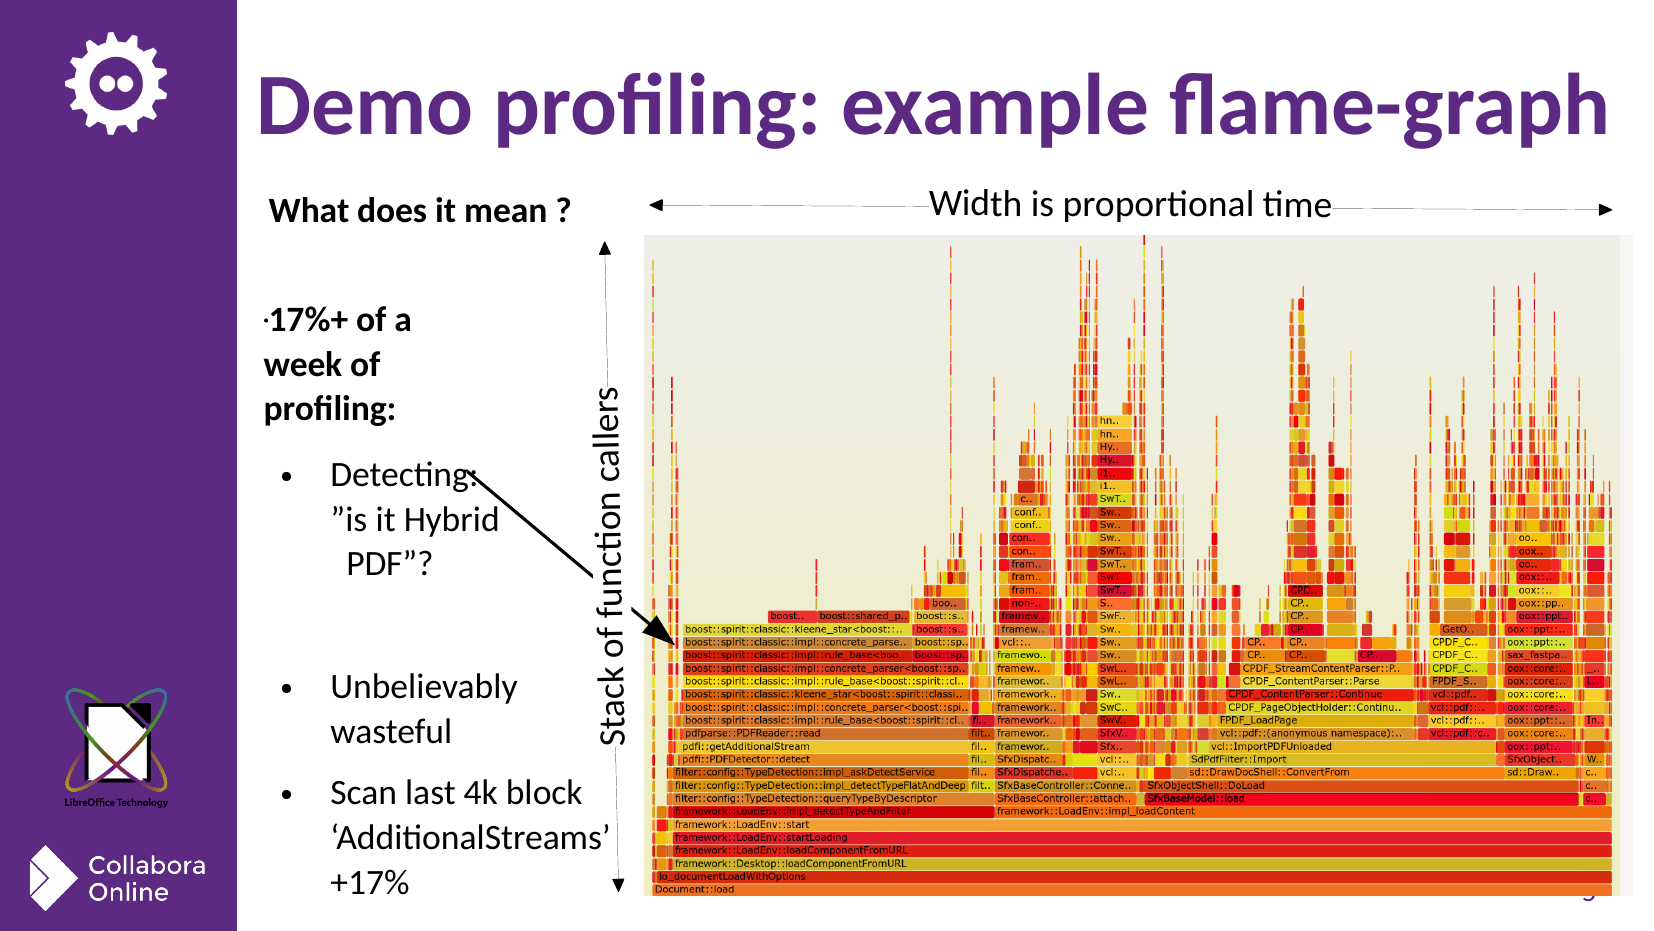

# Demo profiling: example flame-graph
What does it mean ?
17%+ of a
week of
profiling:
Detecting:
”is it Hybrid
 PDF”?
Unbelievably
wasteful
Scan last 4k block
‘AdditionalStreams’
+17%
Width is proportional time
Stack of function callers
5